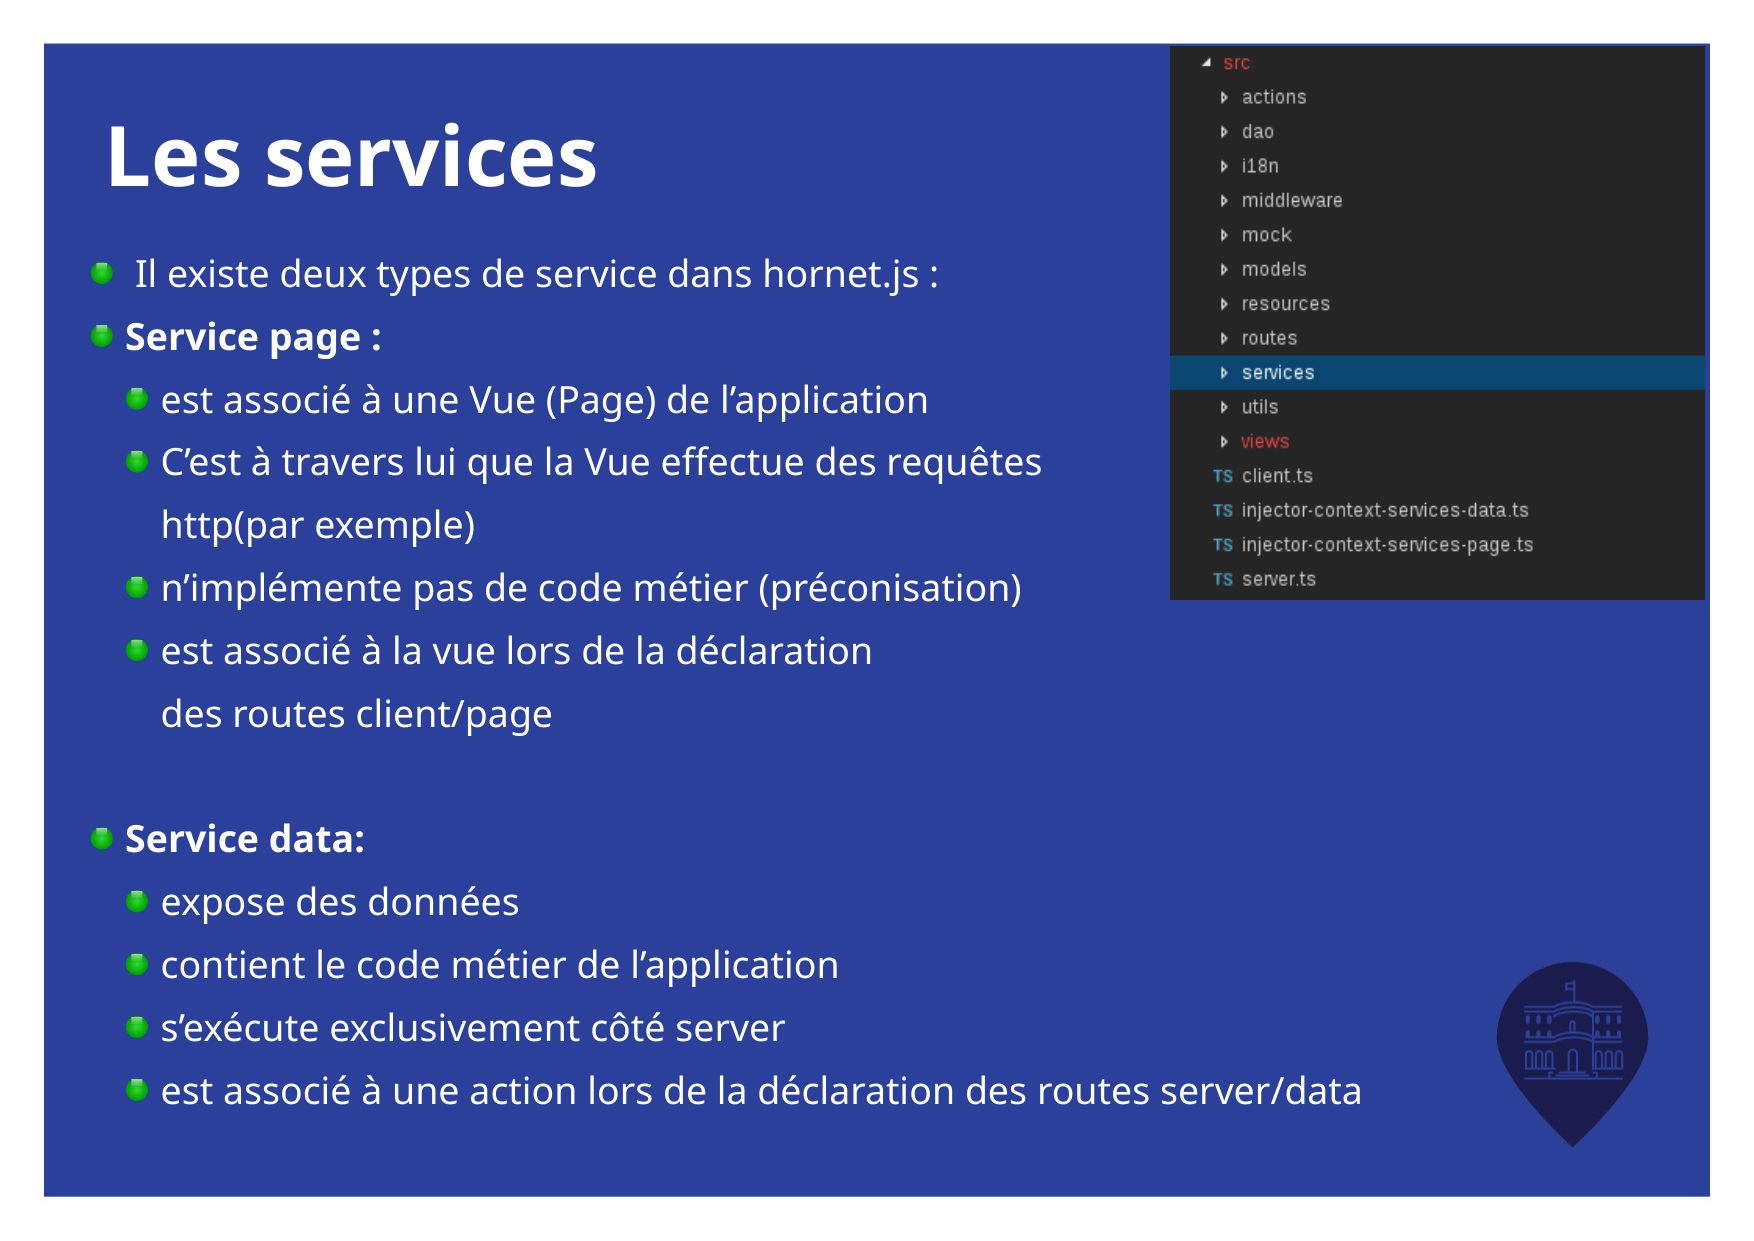

# Les services
 Il existe deux types de service dans hornet.js :
Service page :
est associé à une Vue (Page) de l’application
C’est à travers lui que la Vue effectue des requêtes
http(par exemple)
n’implémente pas de code métier (préconisation)
est associé à la vue lors de la déclaration
des routes client/page
Service data:
expose des données
contient le code métier de l’application
s’exécute exclusivement côté server
est associé à une action lors de la déclaration des routes server/data